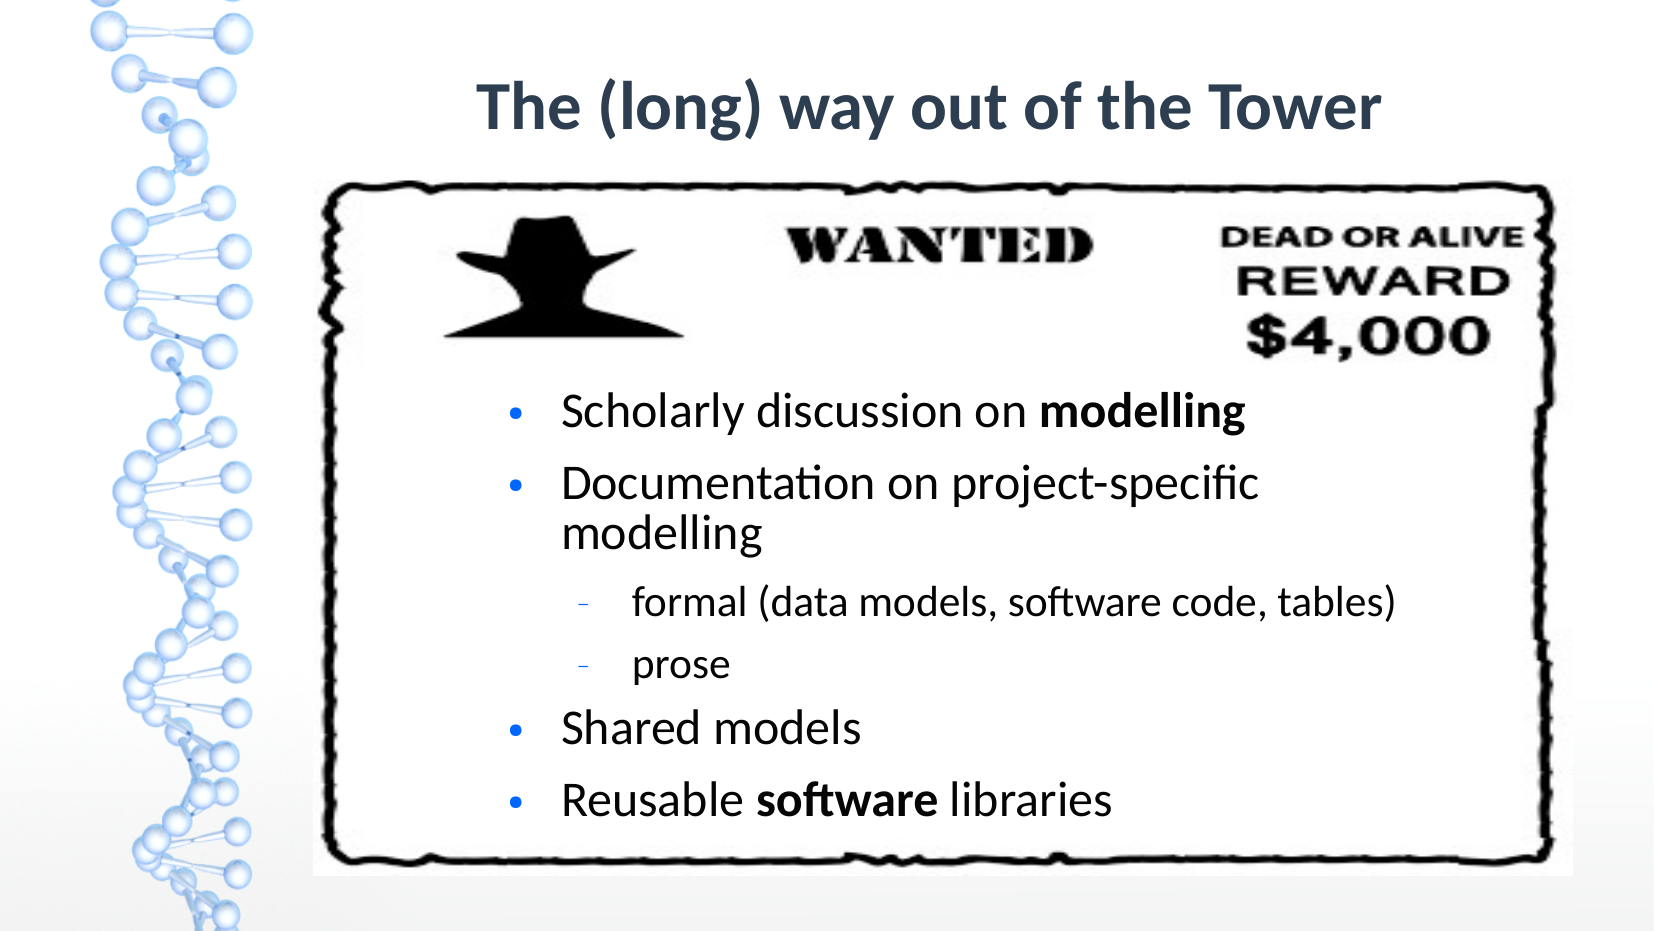

# The (long) way out of the Tower
Scholarly discussion on modelling
Documentation on project-specific modelling
formal (data models, software code, tables)
prose
Shared models
Reusable software libraries